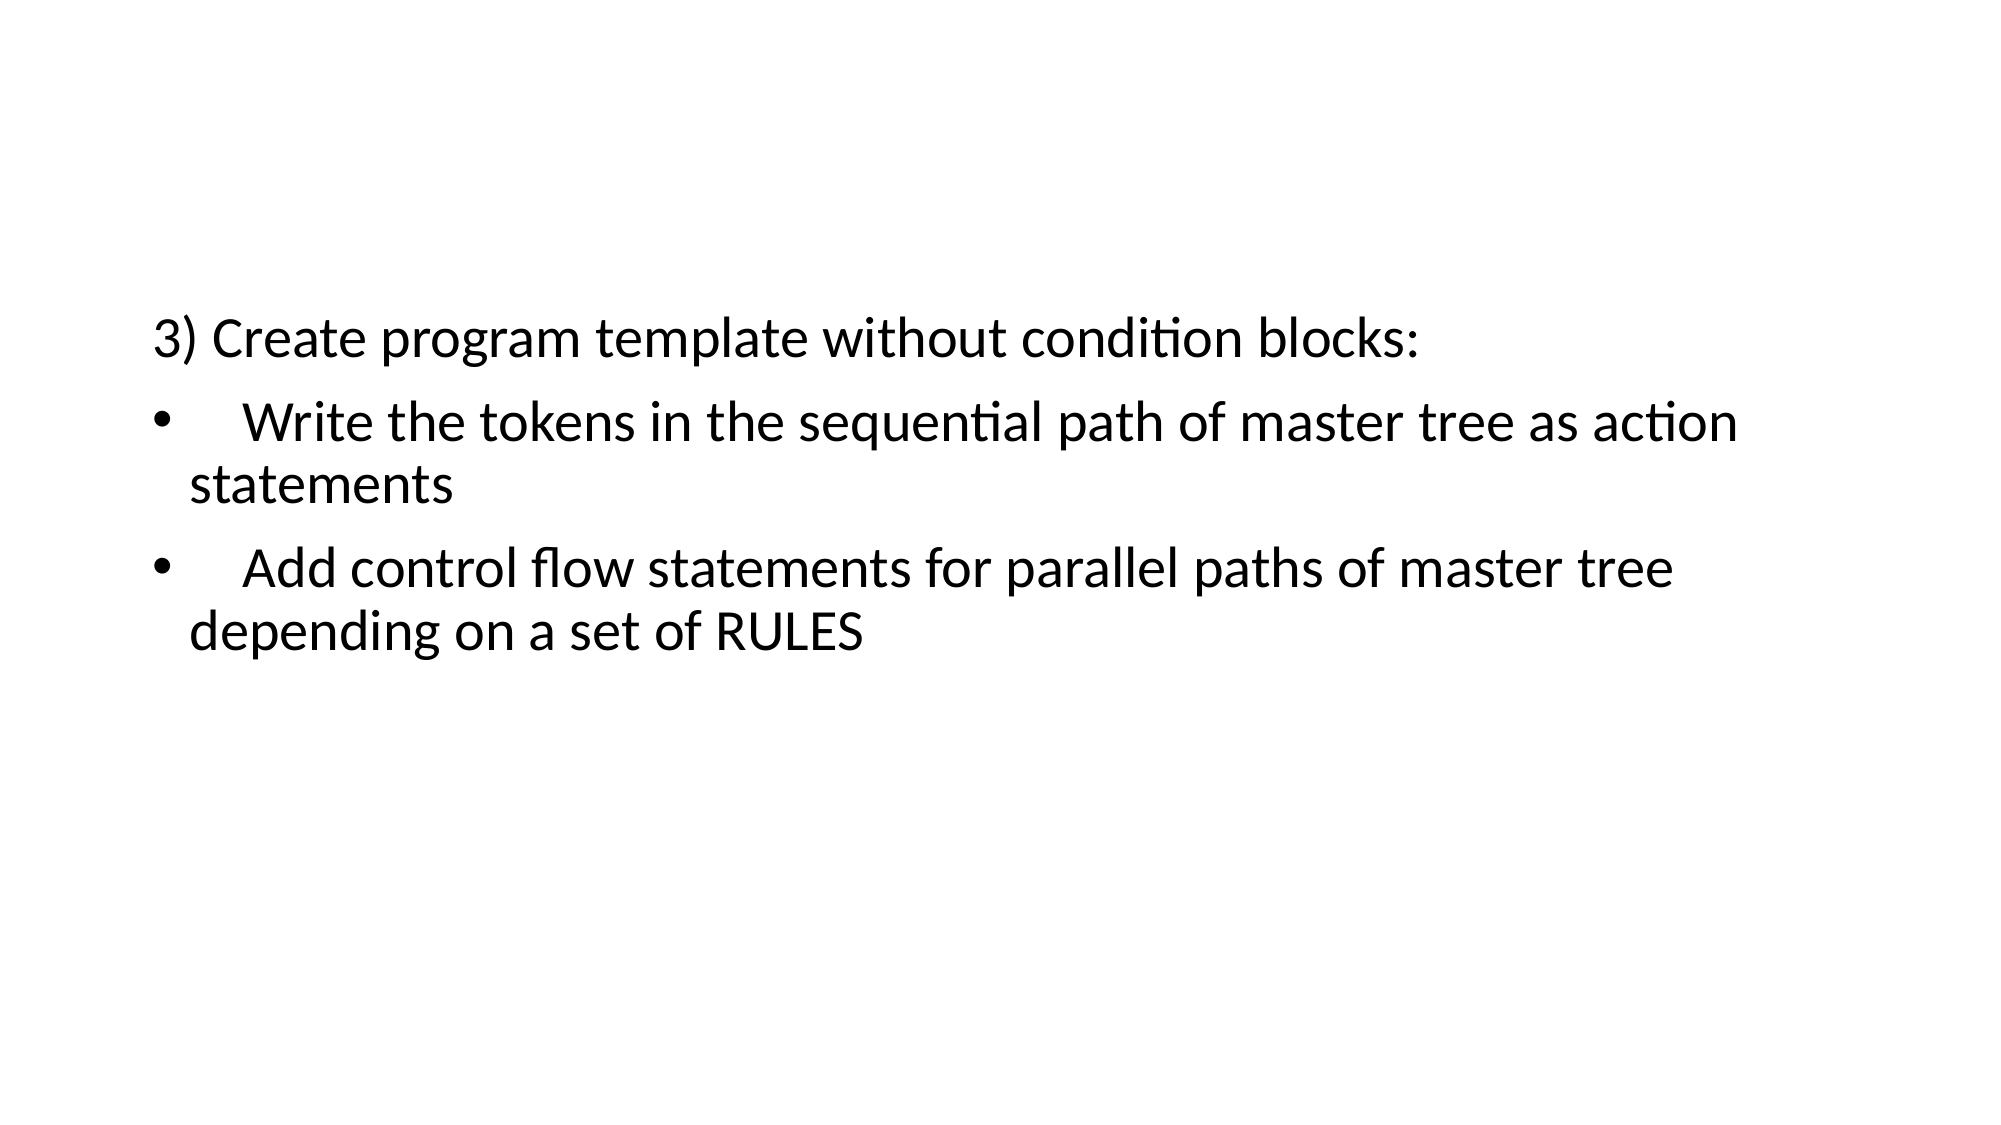

#
3) Create program template without condition blocks:
 Write the tokens in the sequential path of master tree as action statements
 Add control flow statements for parallel paths of master tree depending on a set of RULES